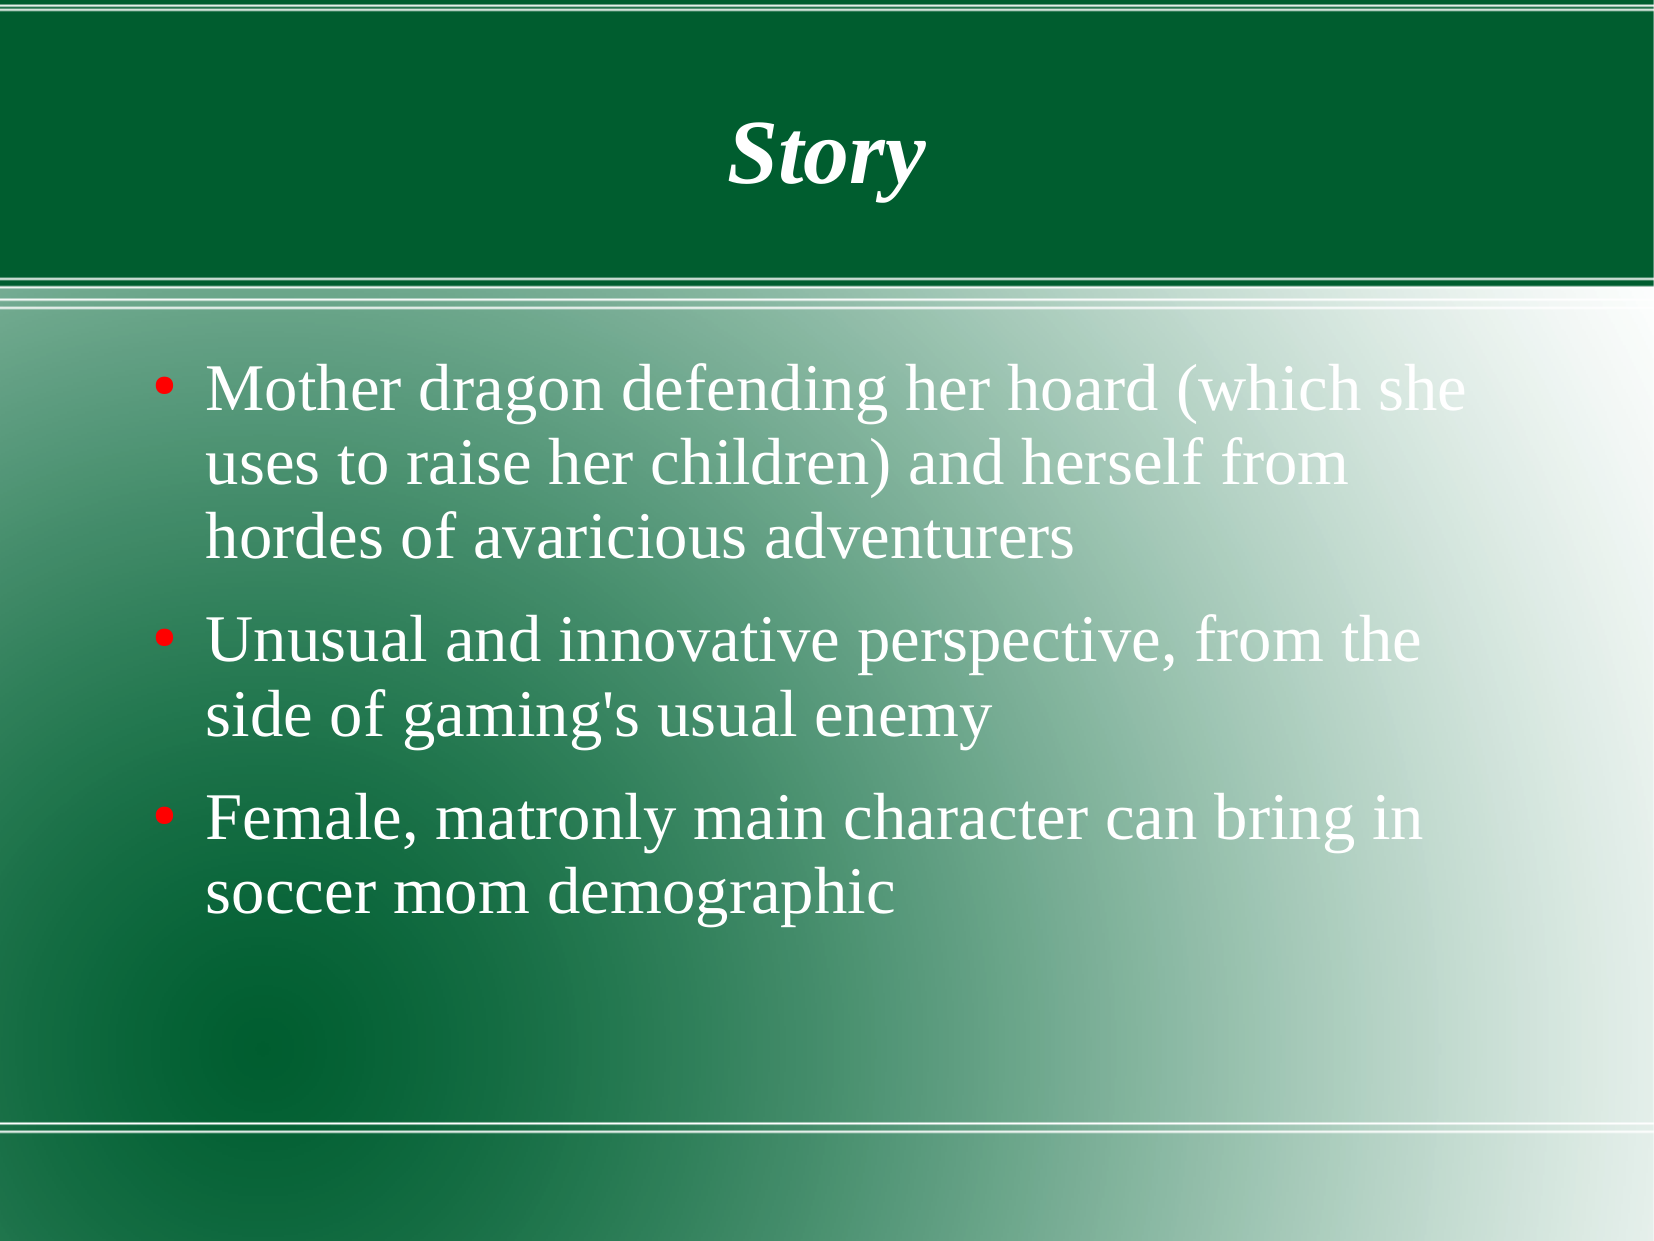

# Story
Mother dragon defending her hoard (which she uses to raise her children) and herself from hordes of avaricious adventurers
Unusual and innovative perspective, from the side of gaming's usual enemy
Female, matronly main character can bring in soccer mom demographic